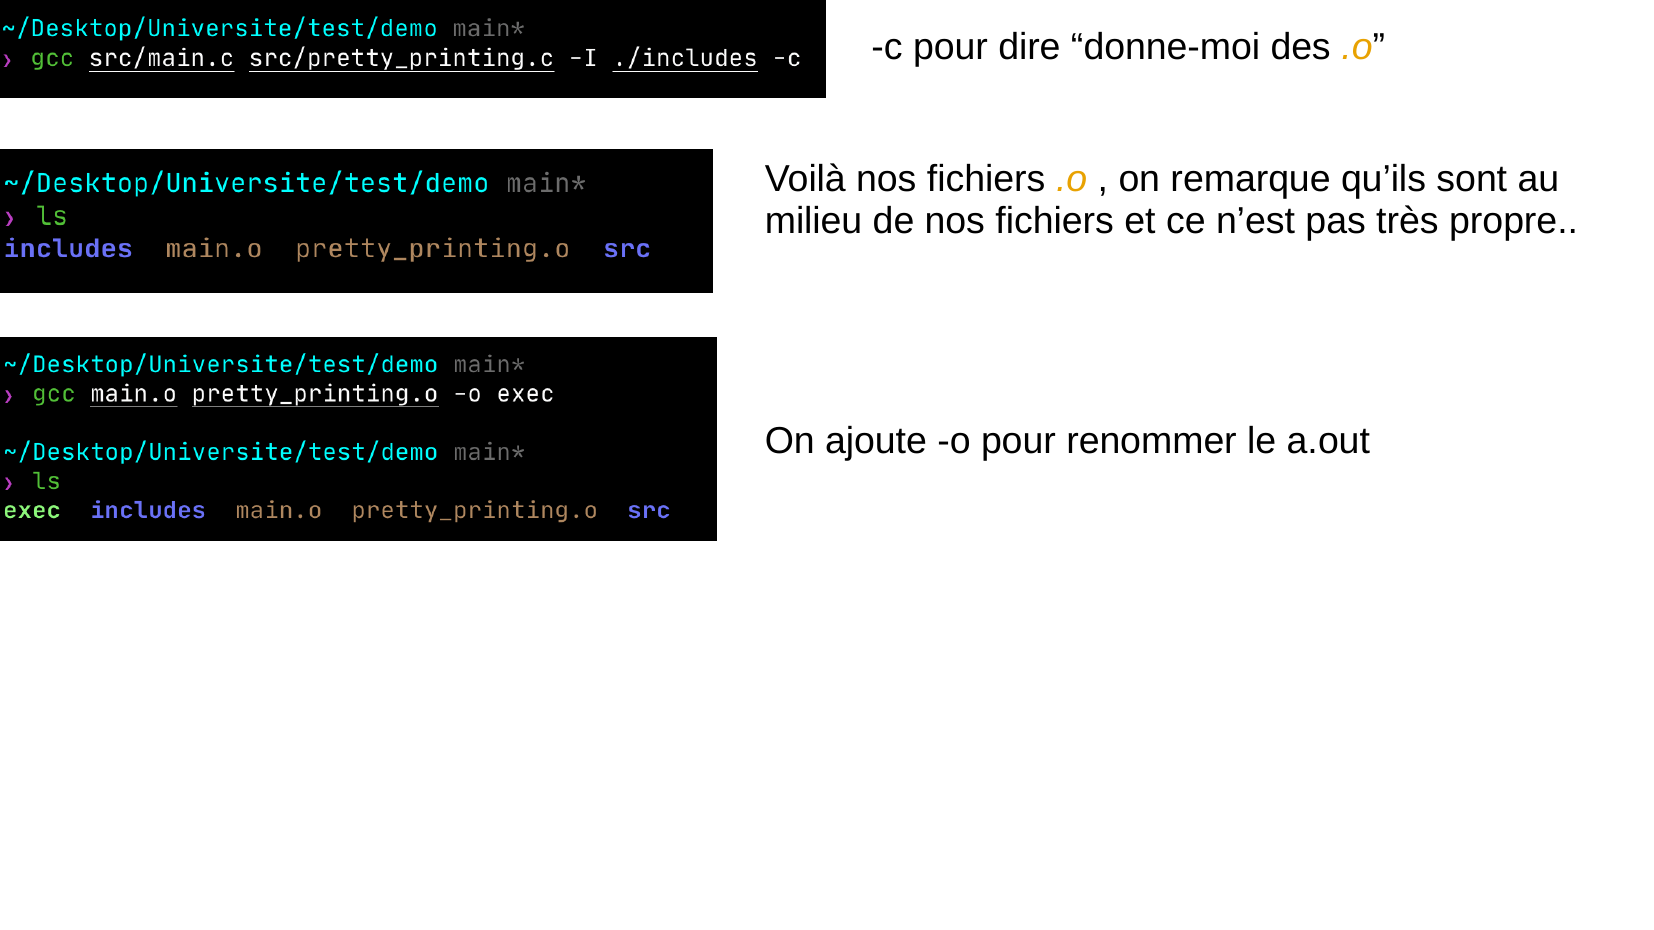

-c pour dire “donne-moi des .o”
Voilà nos fichiers .o , on remarque qu’ils sont au milieu de nos fichiers et ce n’est pas très propre..
On ajoute -o pour renommer le a.out